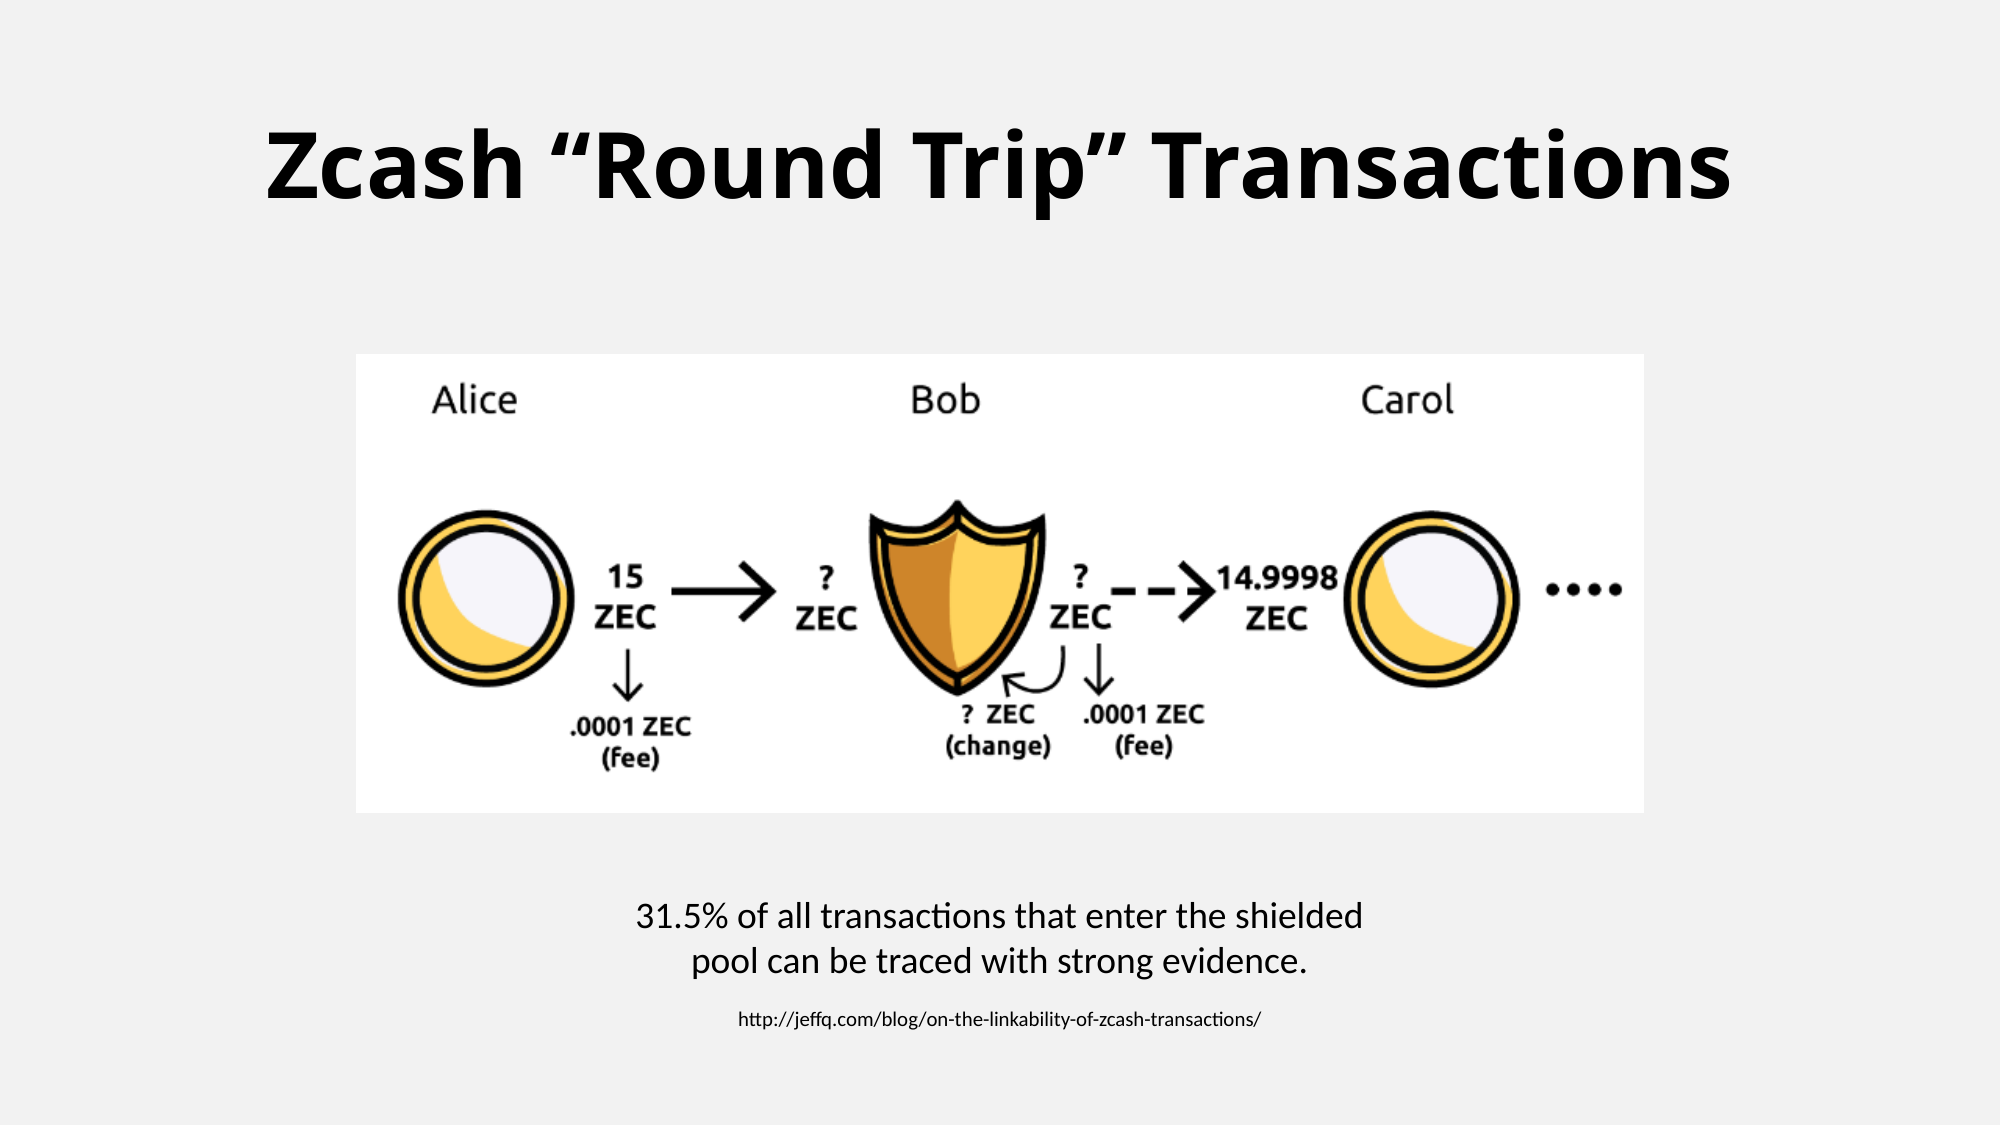

# Zcash “Round Trip” Transactions
31.5% of all transactions that enter the shielded
pool can be traced with strong evidence.
http://jeffq.com/blog/on-the-linkability-of-zcash-transactions/